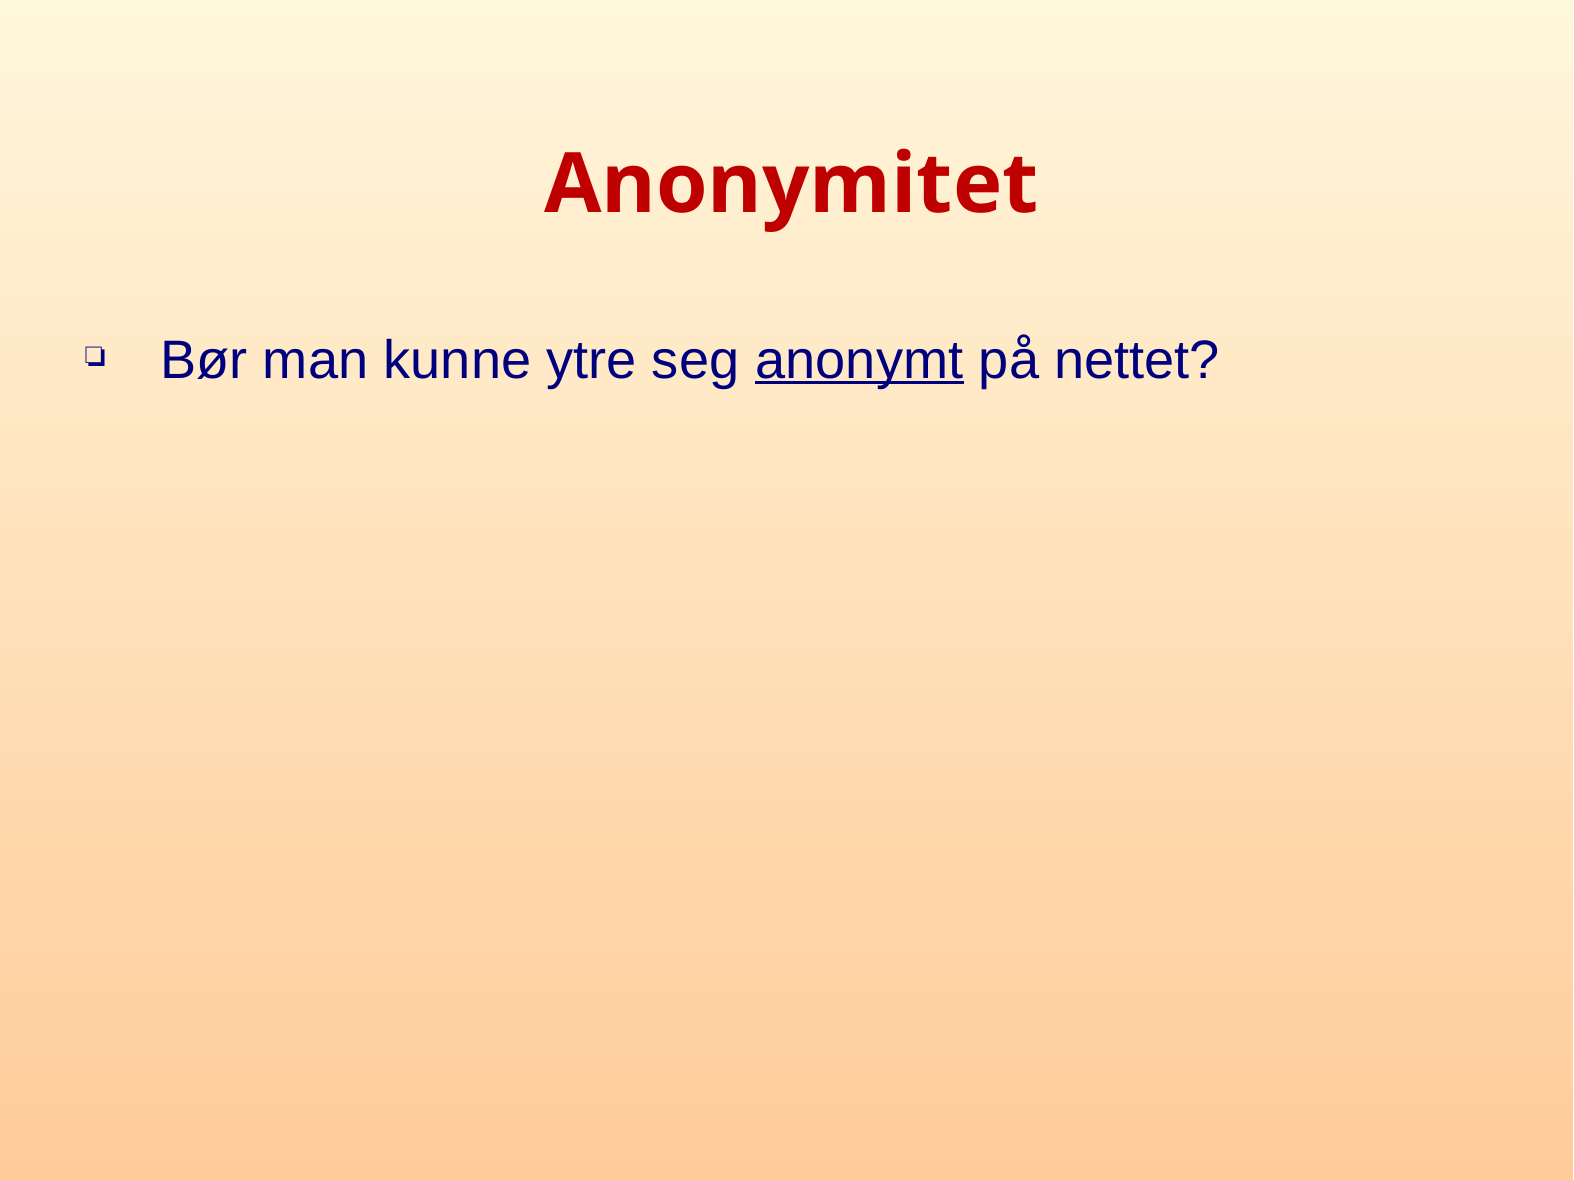

# Anonymitet
Bør man kunne ytre seg anonymt på nettet?